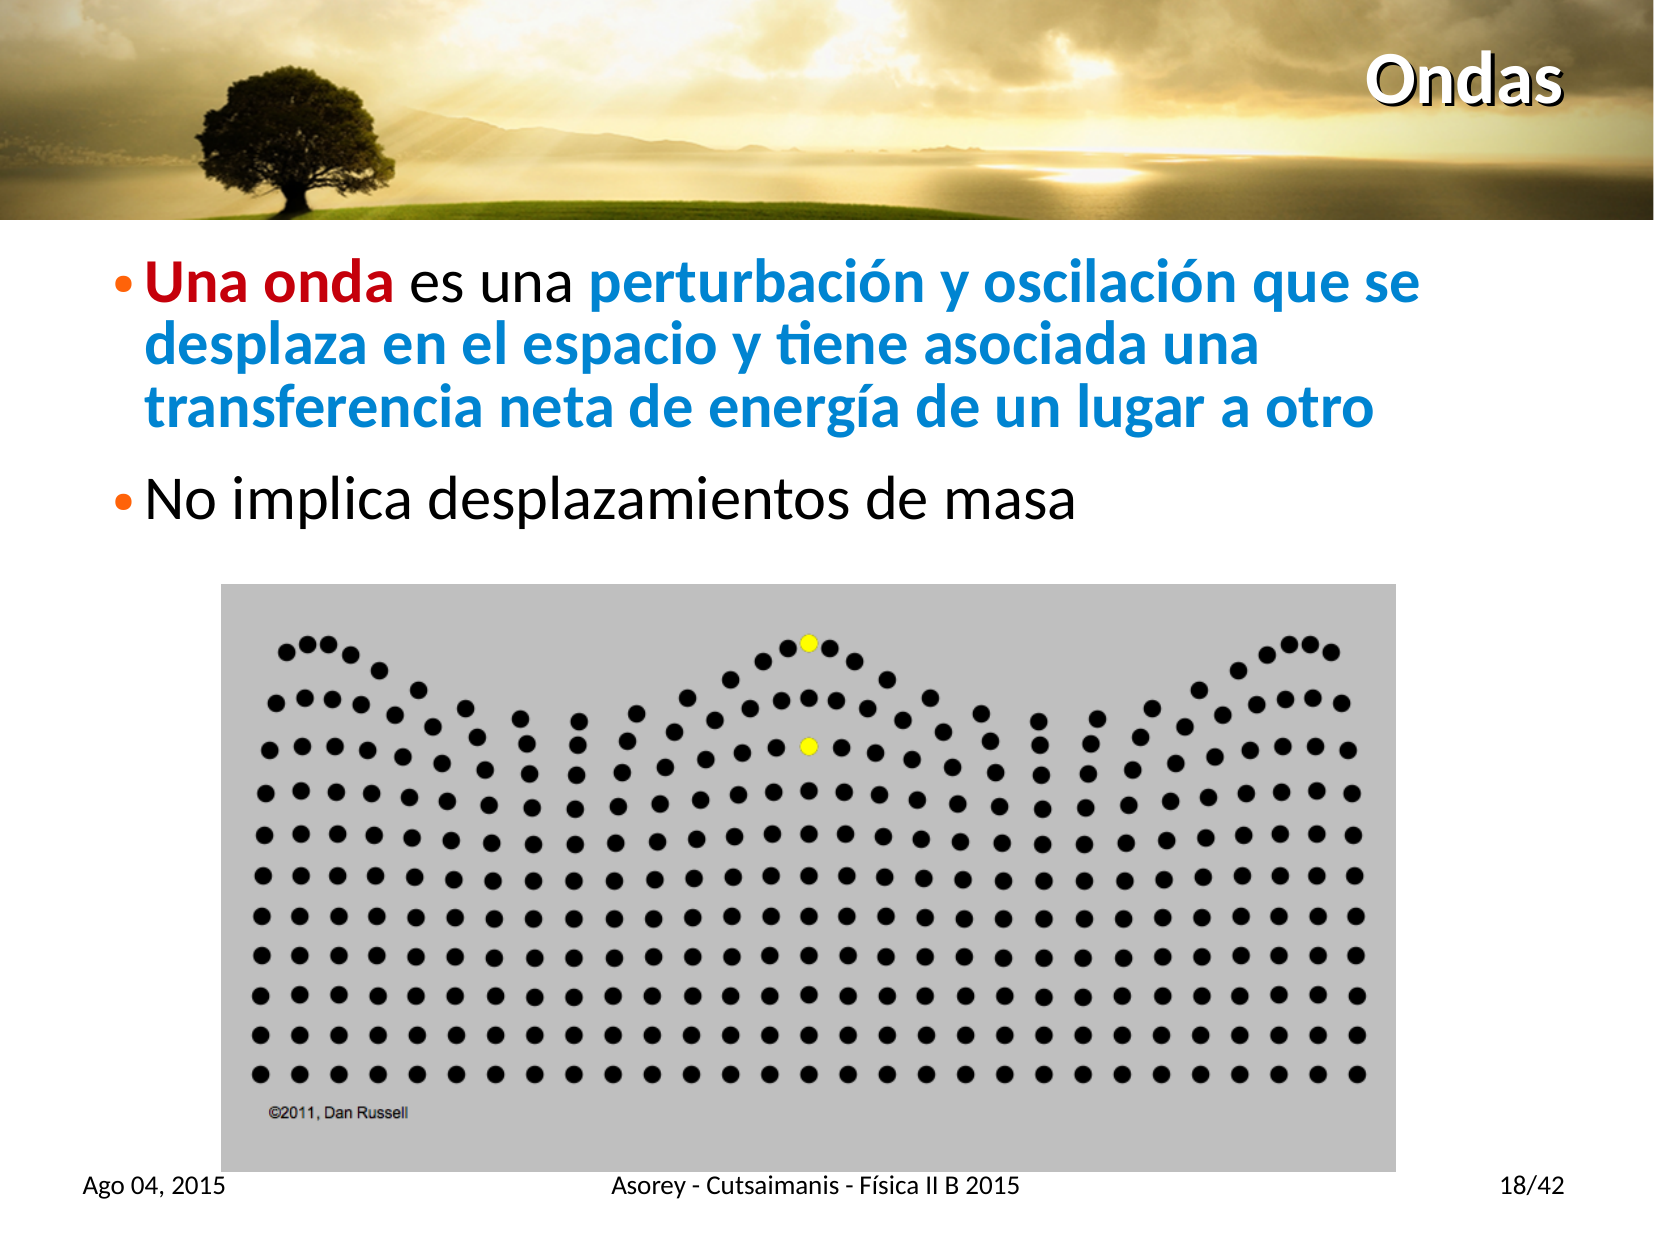

# Ondas
Una onda es una perturbación y oscilación que se desplaza en el espacio y tiene asociada una transferencia neta de energía de un lugar a otro
No implica desplazamientos de masa
Ago 04, 2015
Asorey - Cutsaimanis - Física II B 2015
18